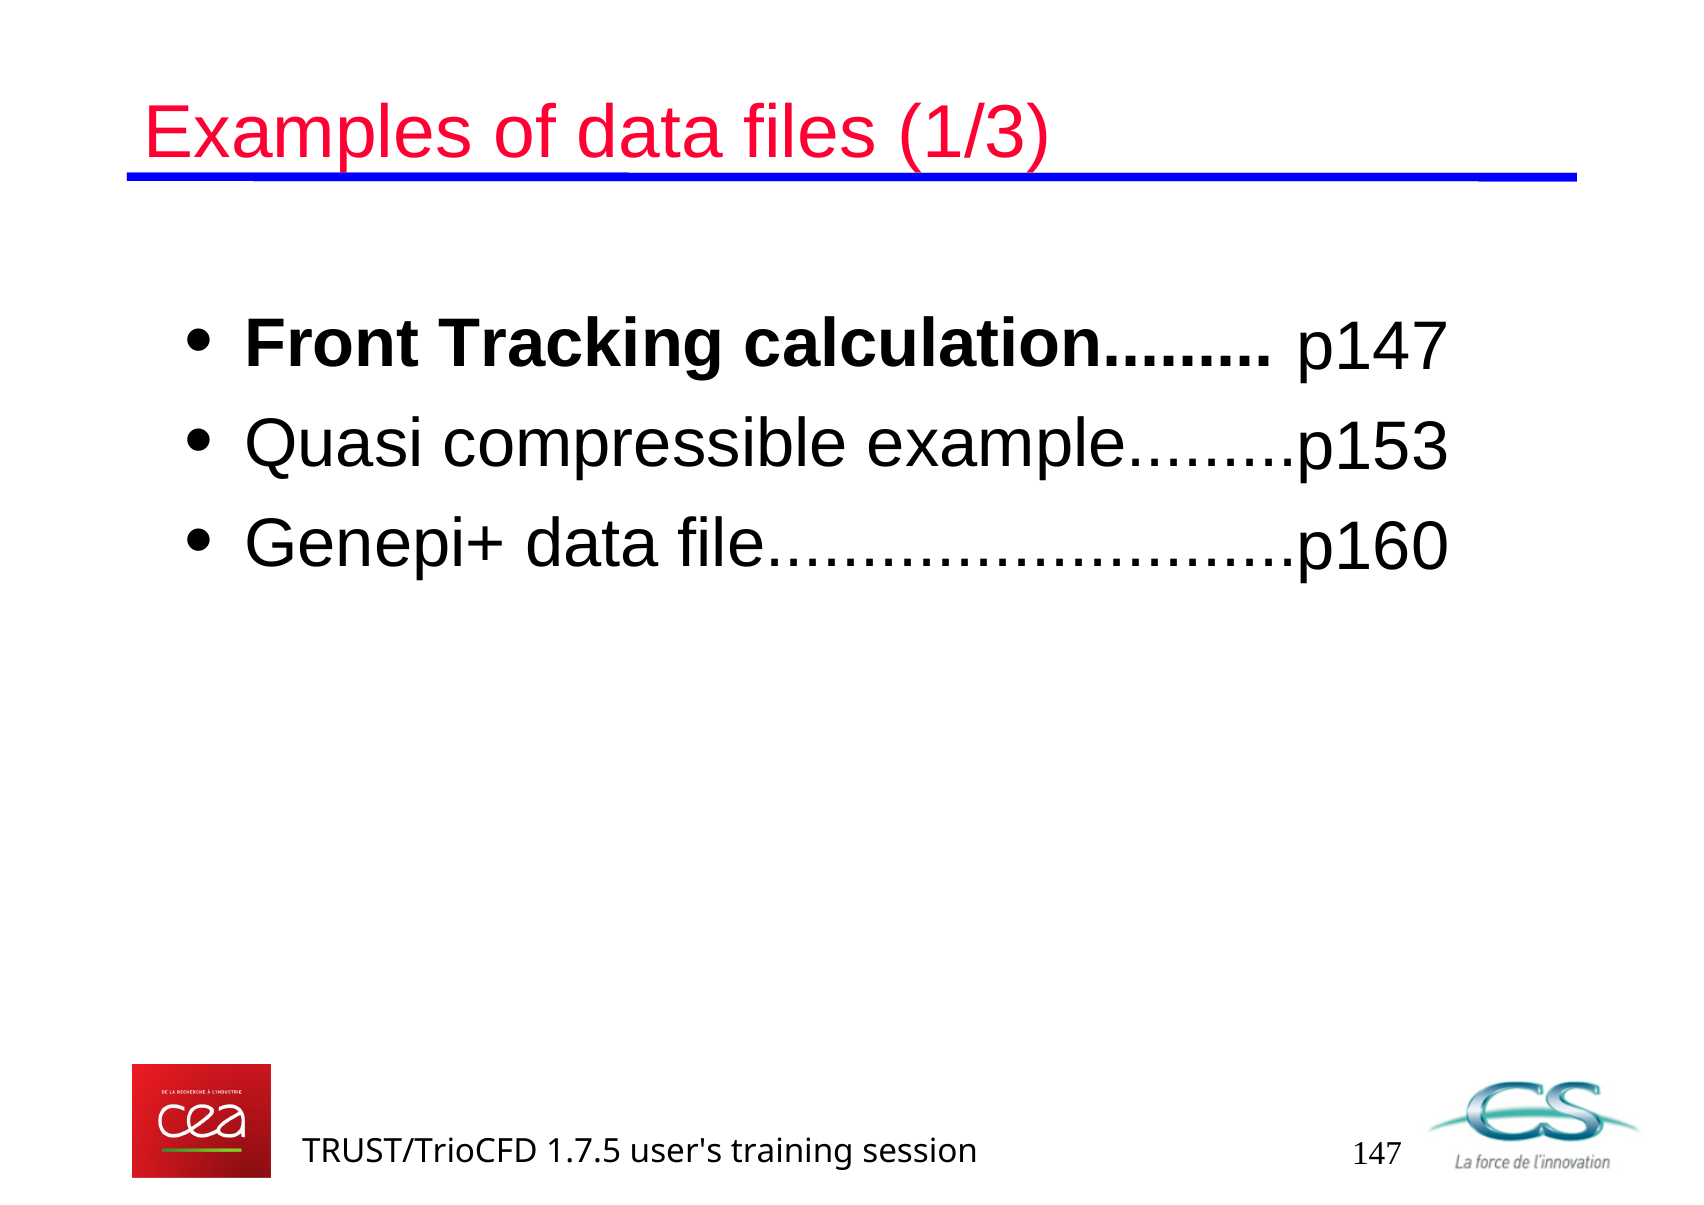

# Examples of data files (1/3)
Front Tracking calculation.........
Quasi compressible example.........
Genepi+ data file............................
p147
p153
p160
TRUST/TrioCFD 1.7.5 user's training session
147